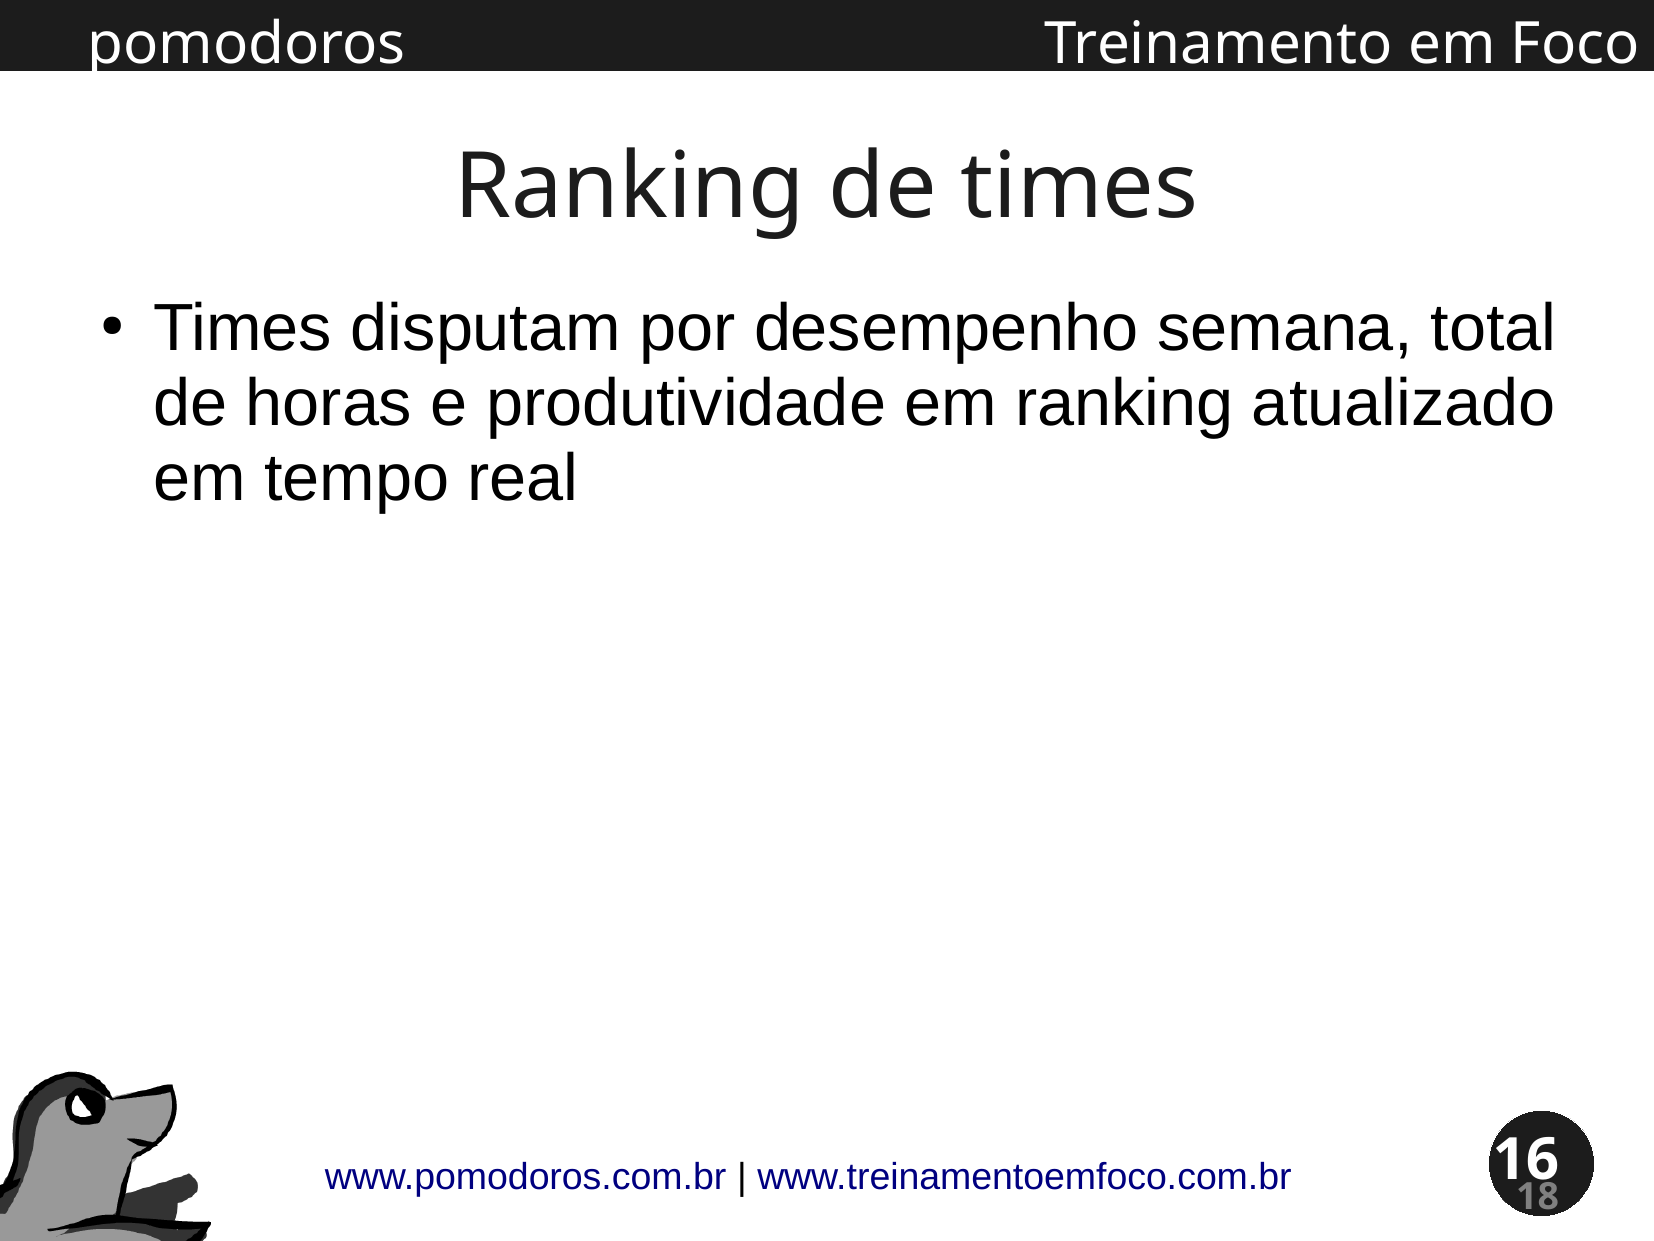

# Ranking de times
Times disputam por desempenho semana, total de horas e produtividade em ranking atualizado em tempo real